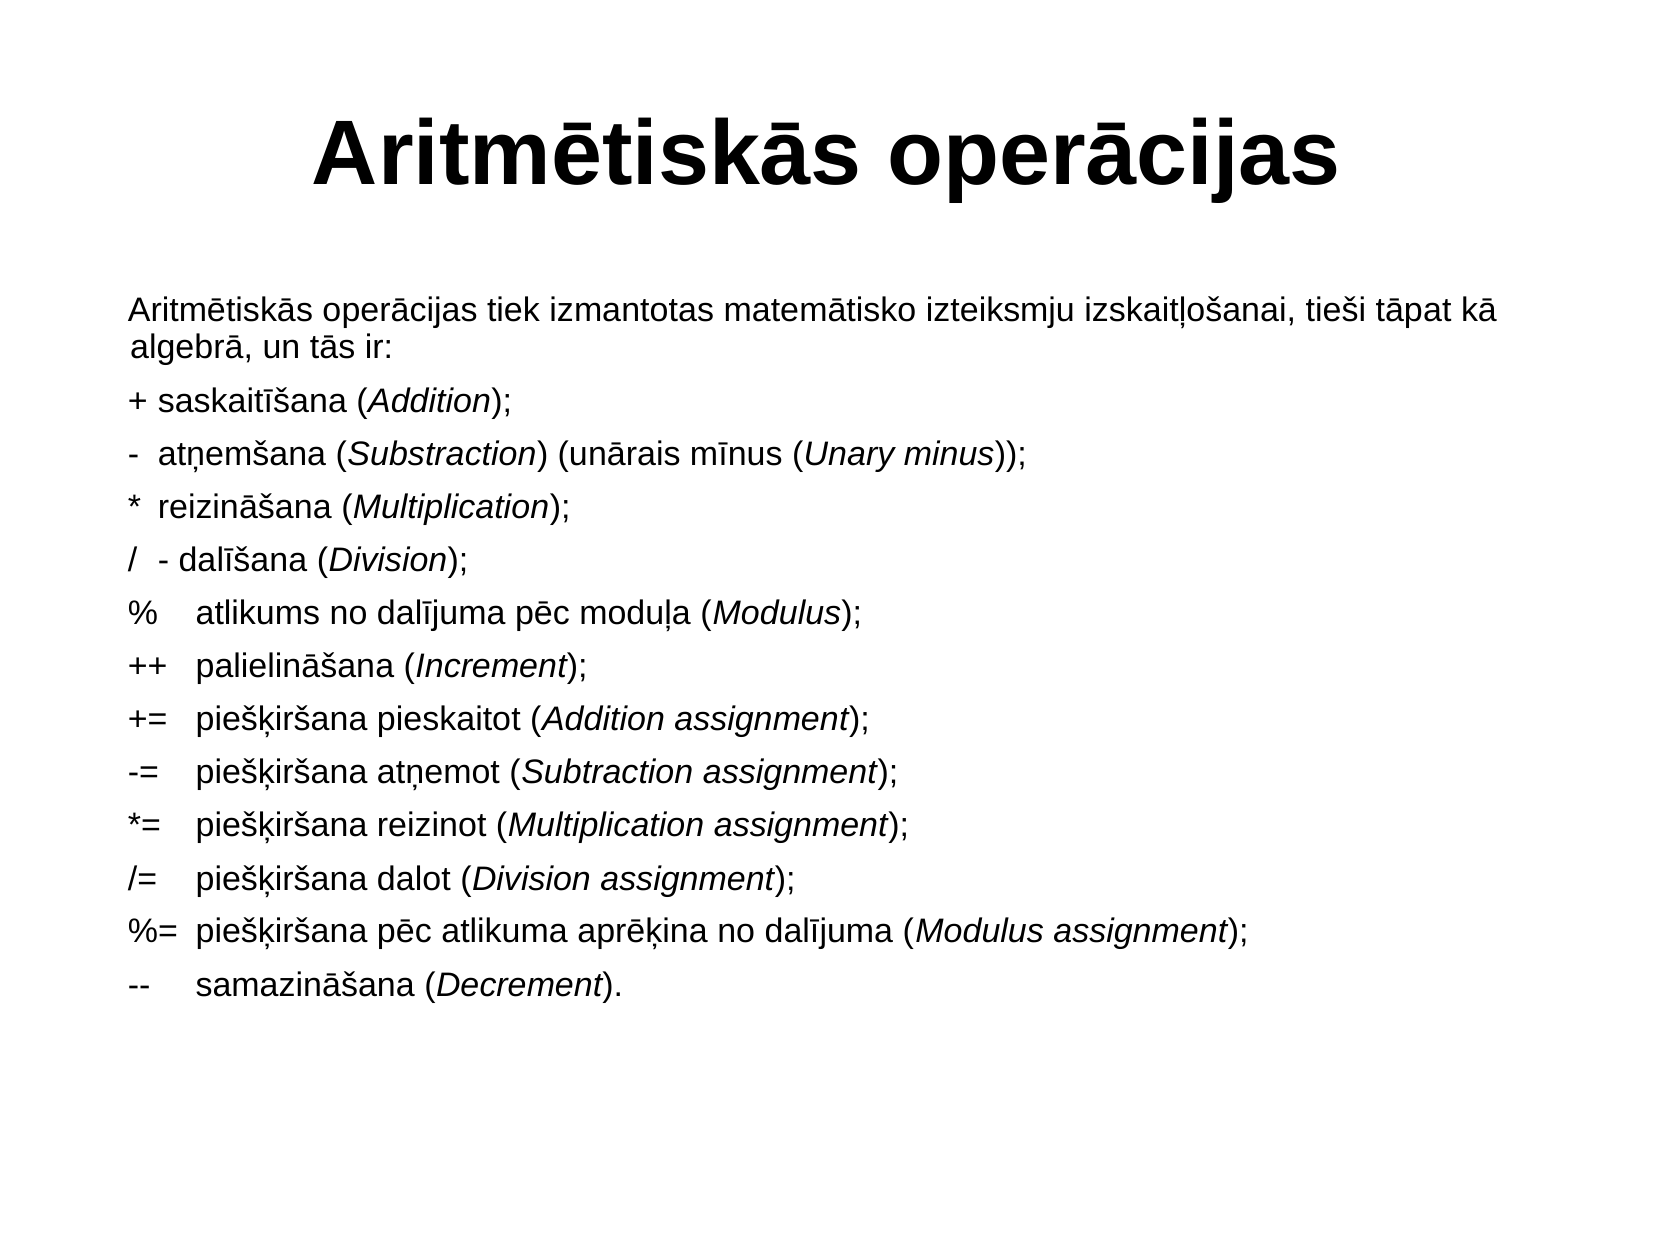

# Aritmētiskās operācijas
Aritmētiskās operācijas tiek izmantotas matemātisko izteiksmju izskaitļošanai, tieši tāpat kā algebrā, un tās ir:
+	saskaitīšana (Addition);
-	atņemšana (Substraction) (unārais mīnus (Unary minus));
*	reizināšana (Multiplication);
/	- dalīšana (Division);
%	atlikums no dalījuma pēc moduļa (Modulus);
++	palielināšana (Increment);
+=	piešķiršana pieskaitot (Addition assignment);
-=	piešķiršana atņemot (Subtraction assignment);
*=	piešķiršana reizinot (Multiplication assignment);
/=	 	piešķiršana dalot (Division assignment);
%=	piešķiršana pēc atlikuma aprēķina no dalījuma (Modulus assignment);
-- 	samazināšana (Decrement).